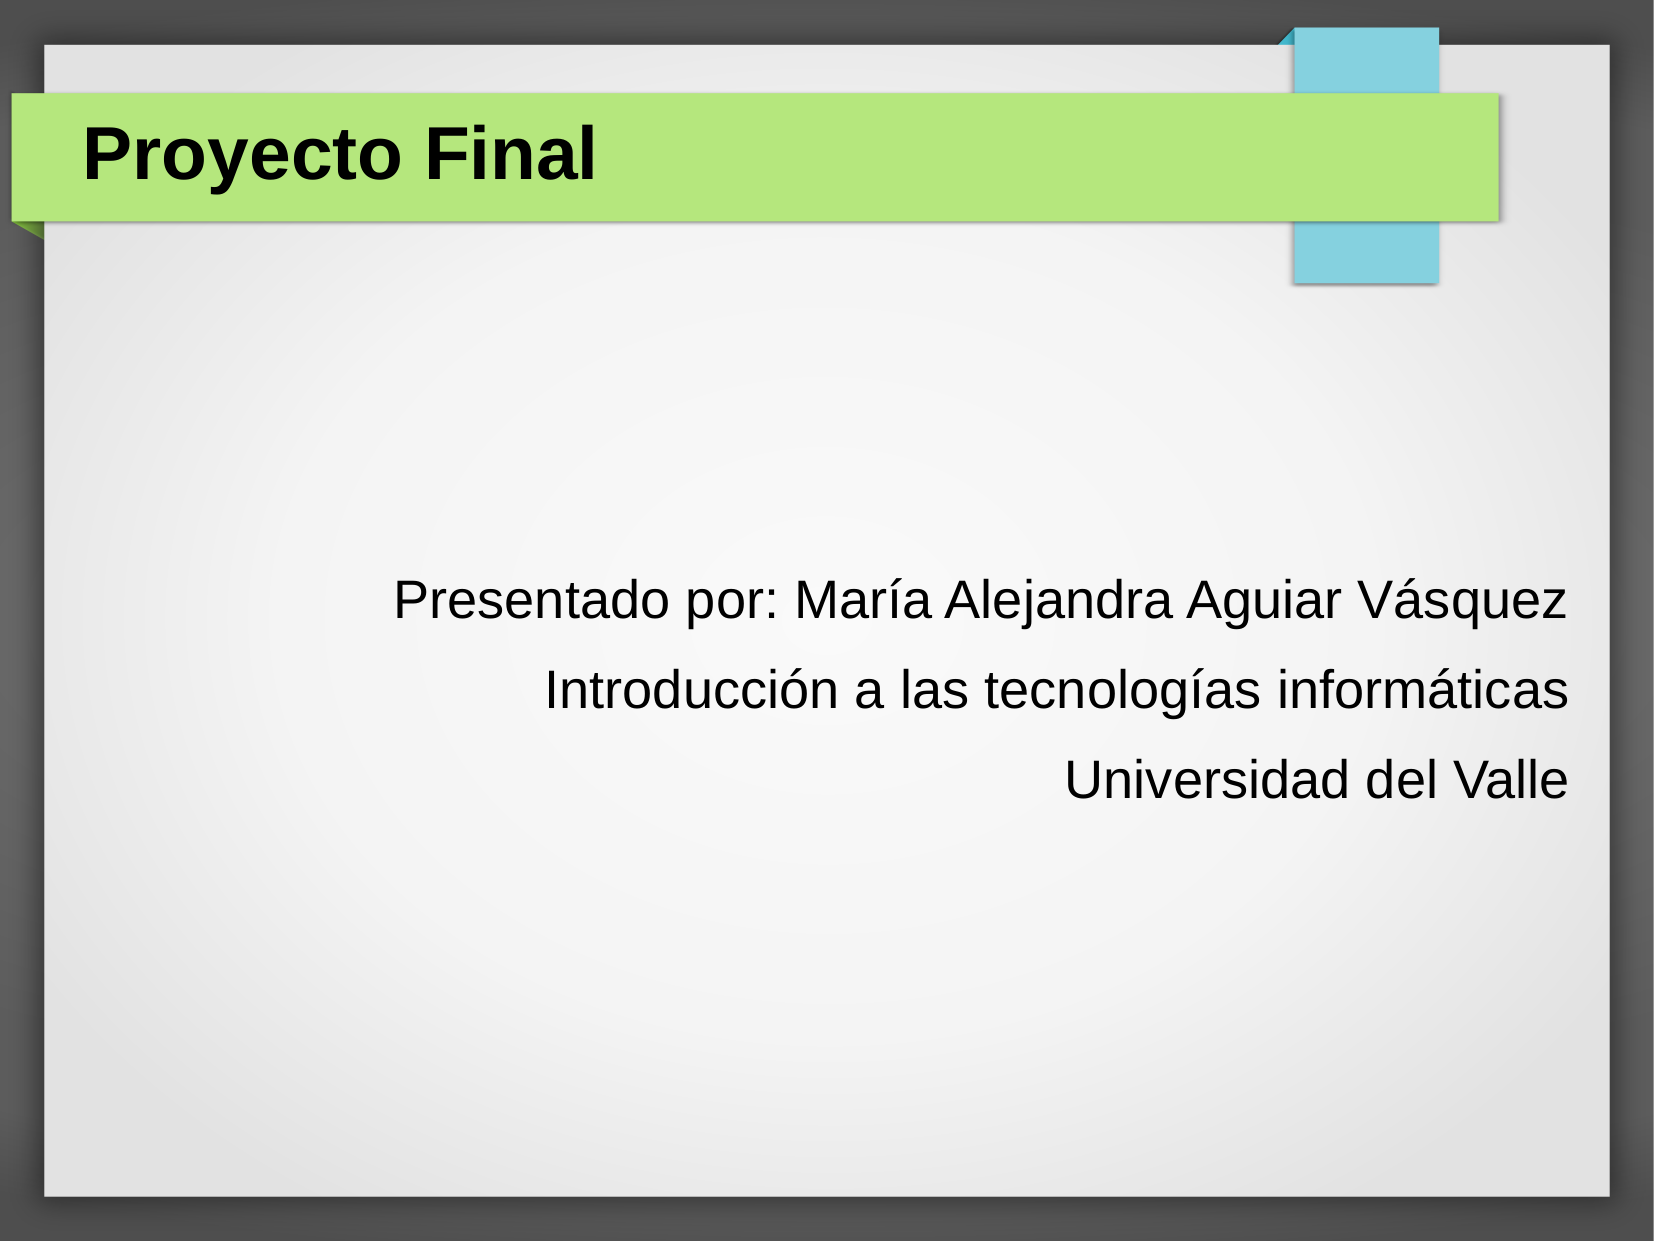

# Proyecto Final
Presentado por: María Alejandra Aguiar Vásquez
Introducción a las tecnologías informáticas
Universidad del Valle